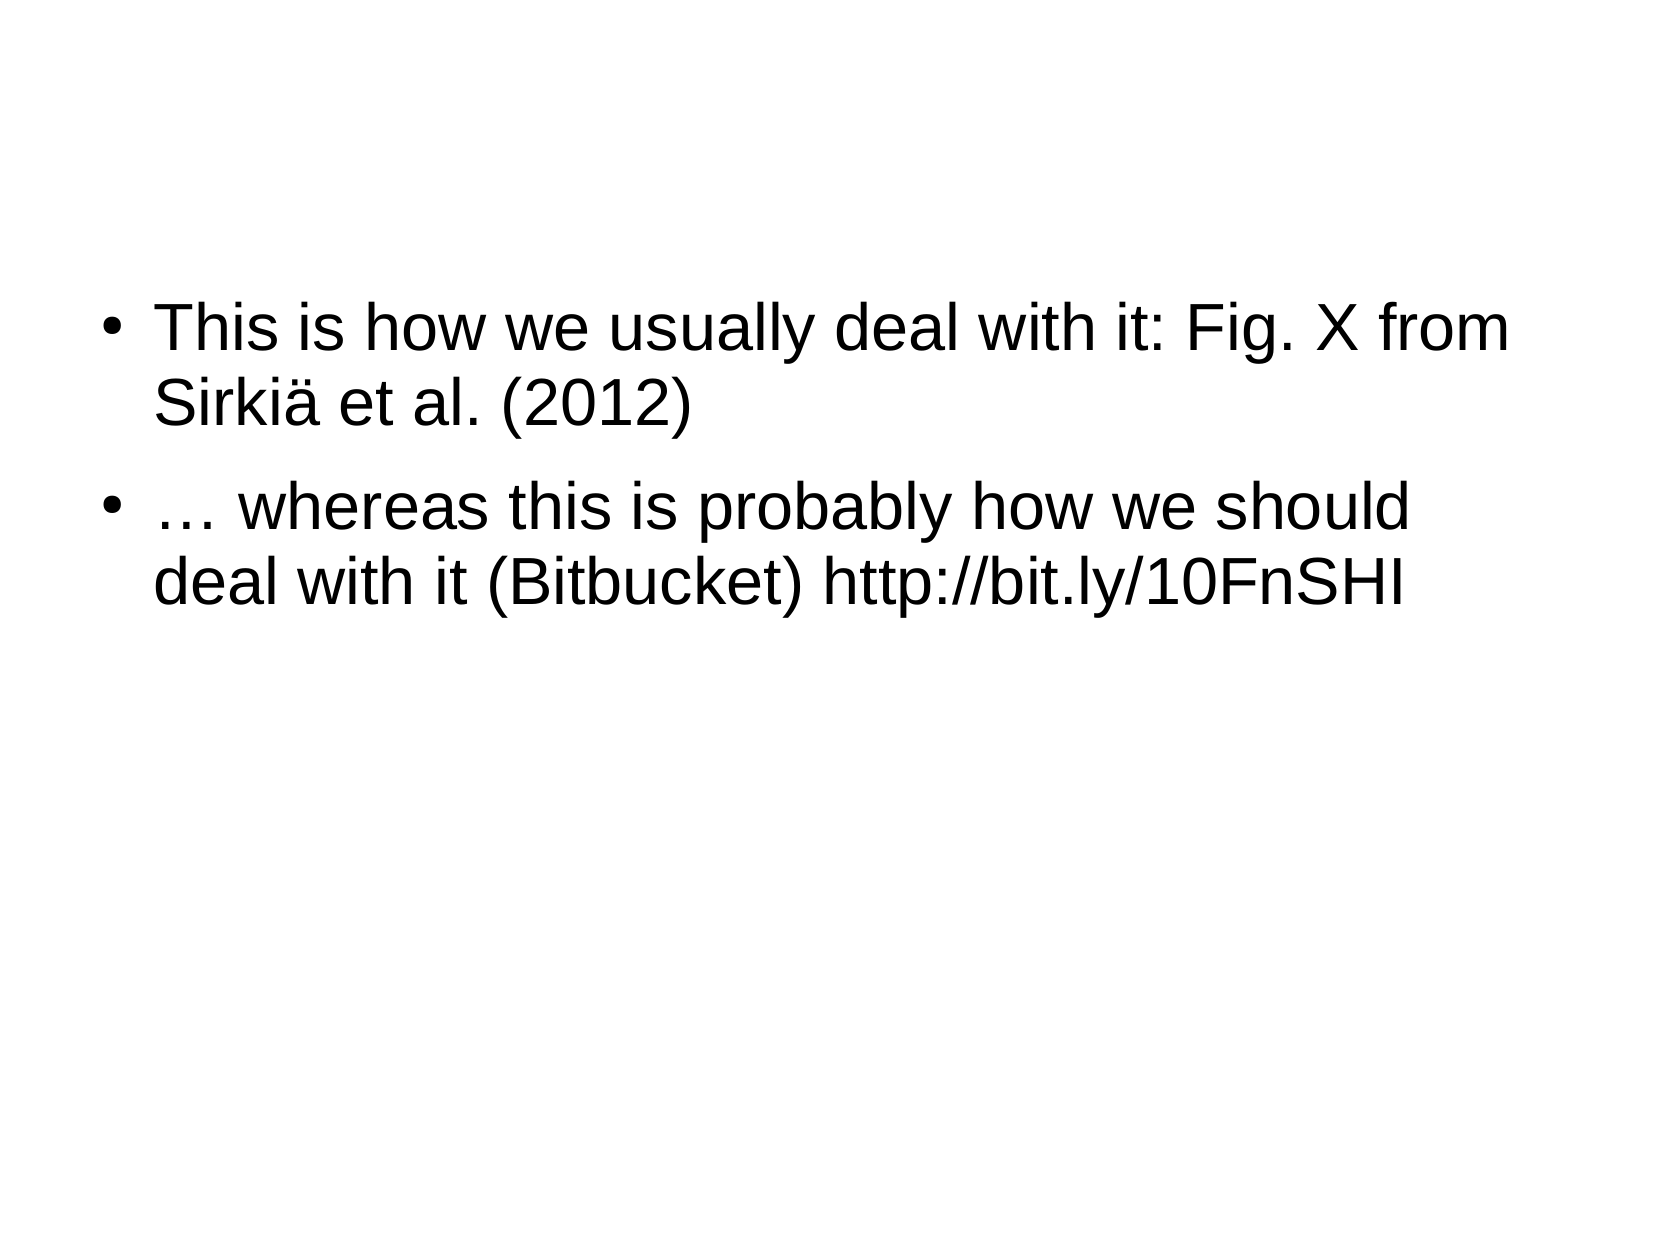

# This is how we usually deal with it: Fig. X from Sirkiä et al. (2012)
… whereas this is probably how we should deal with it (Bitbucket) http://bit.ly/10FnSHI